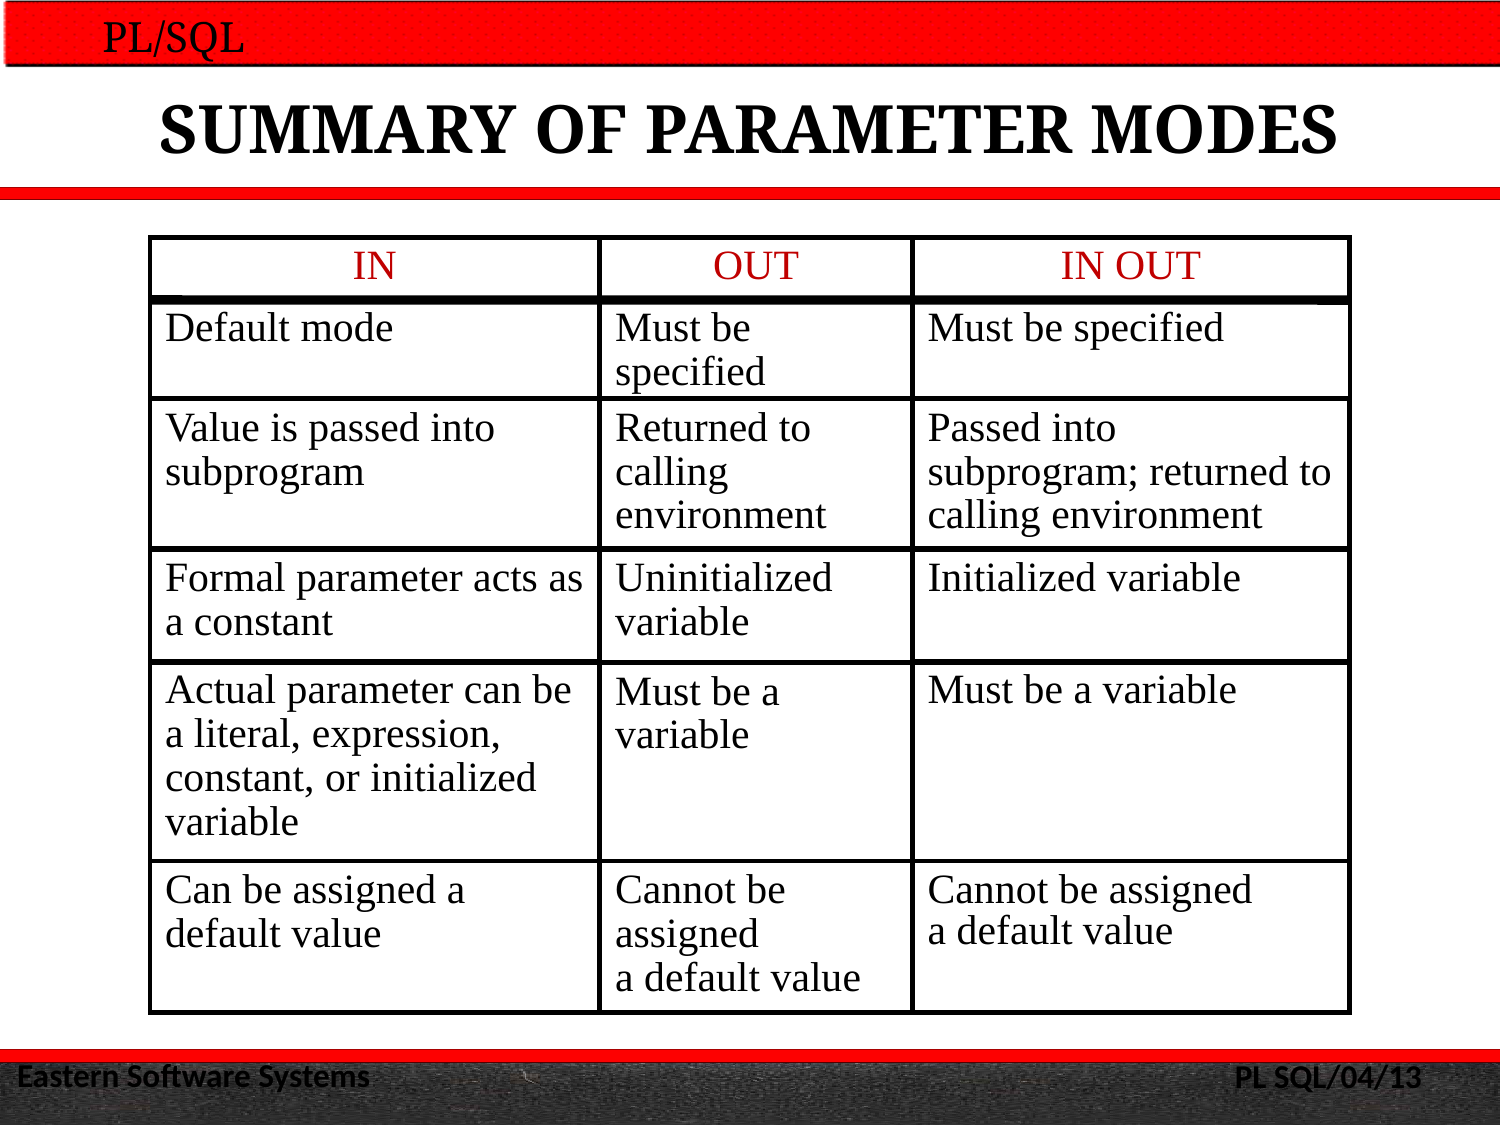

PL/SQL
SUMMARY OF PARAMETER MODES
IN
OUT
IN OUT
Default mode
Must be specified
Must be specified
Value is passed into subprogram
Returned to calling environment
Passed into subprogram; returned to calling environment
Formal parameter acts as a constant
Uninitialized variable
Initialized variable
Actual parameter can be a literal, expression, constant, or initialized variable
Must be a variable
Must be a variable
Can be assigned a default value
Cannot be assigned
a default value
Cannot be assigned
a default value
Eastern Software Systems
				 PL SQL/04/13